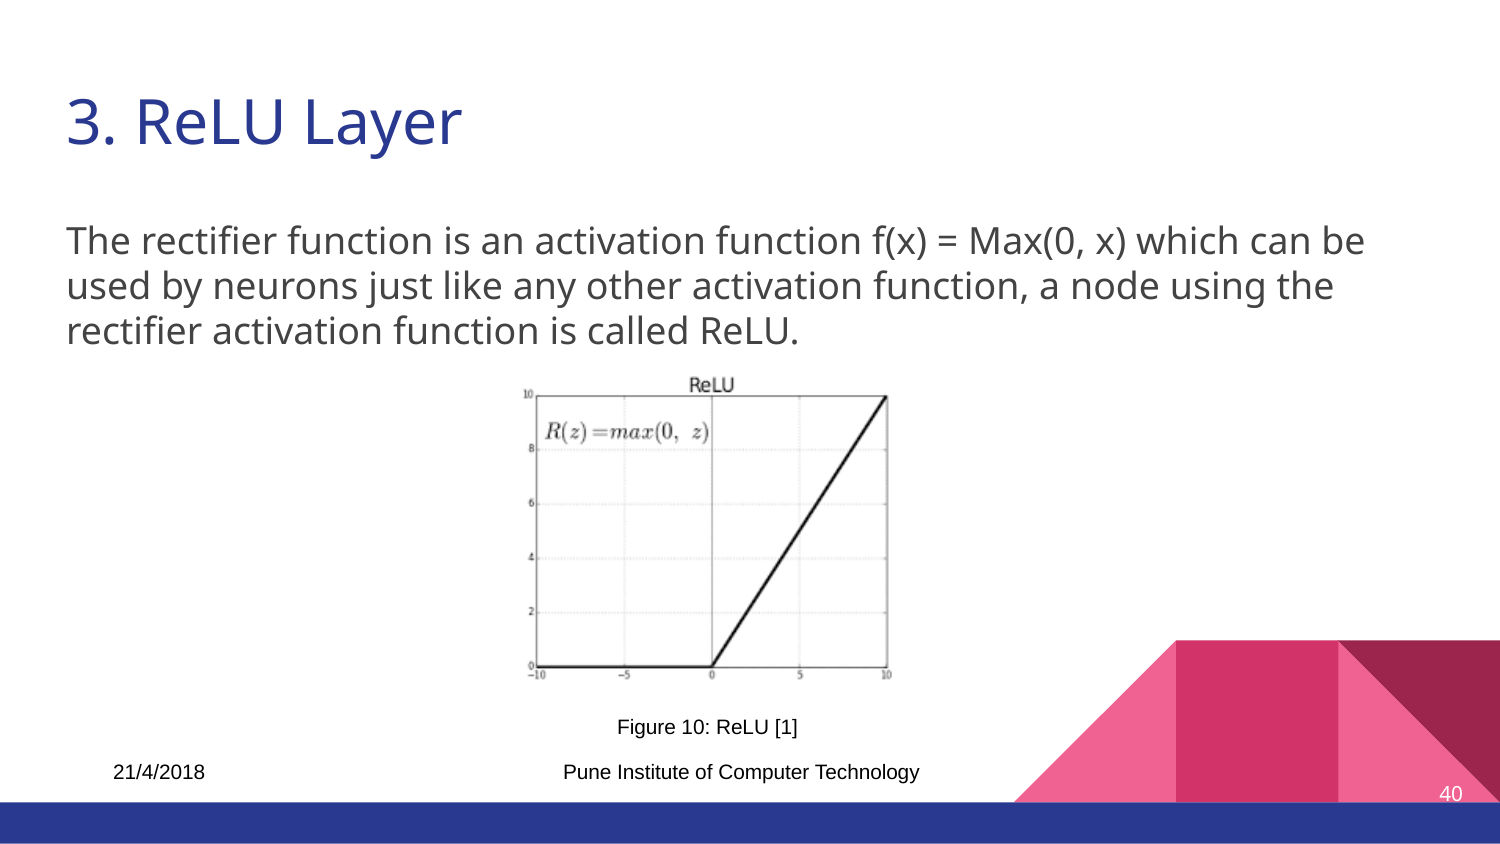

# 3. ReLU Layer
The rectifier function is an activation function f(x) = Max(0, x) which can be used by neurons just like any other activation function, a node using the rectifier activation function is called ReLU.
Figure 10: ReLU [1]